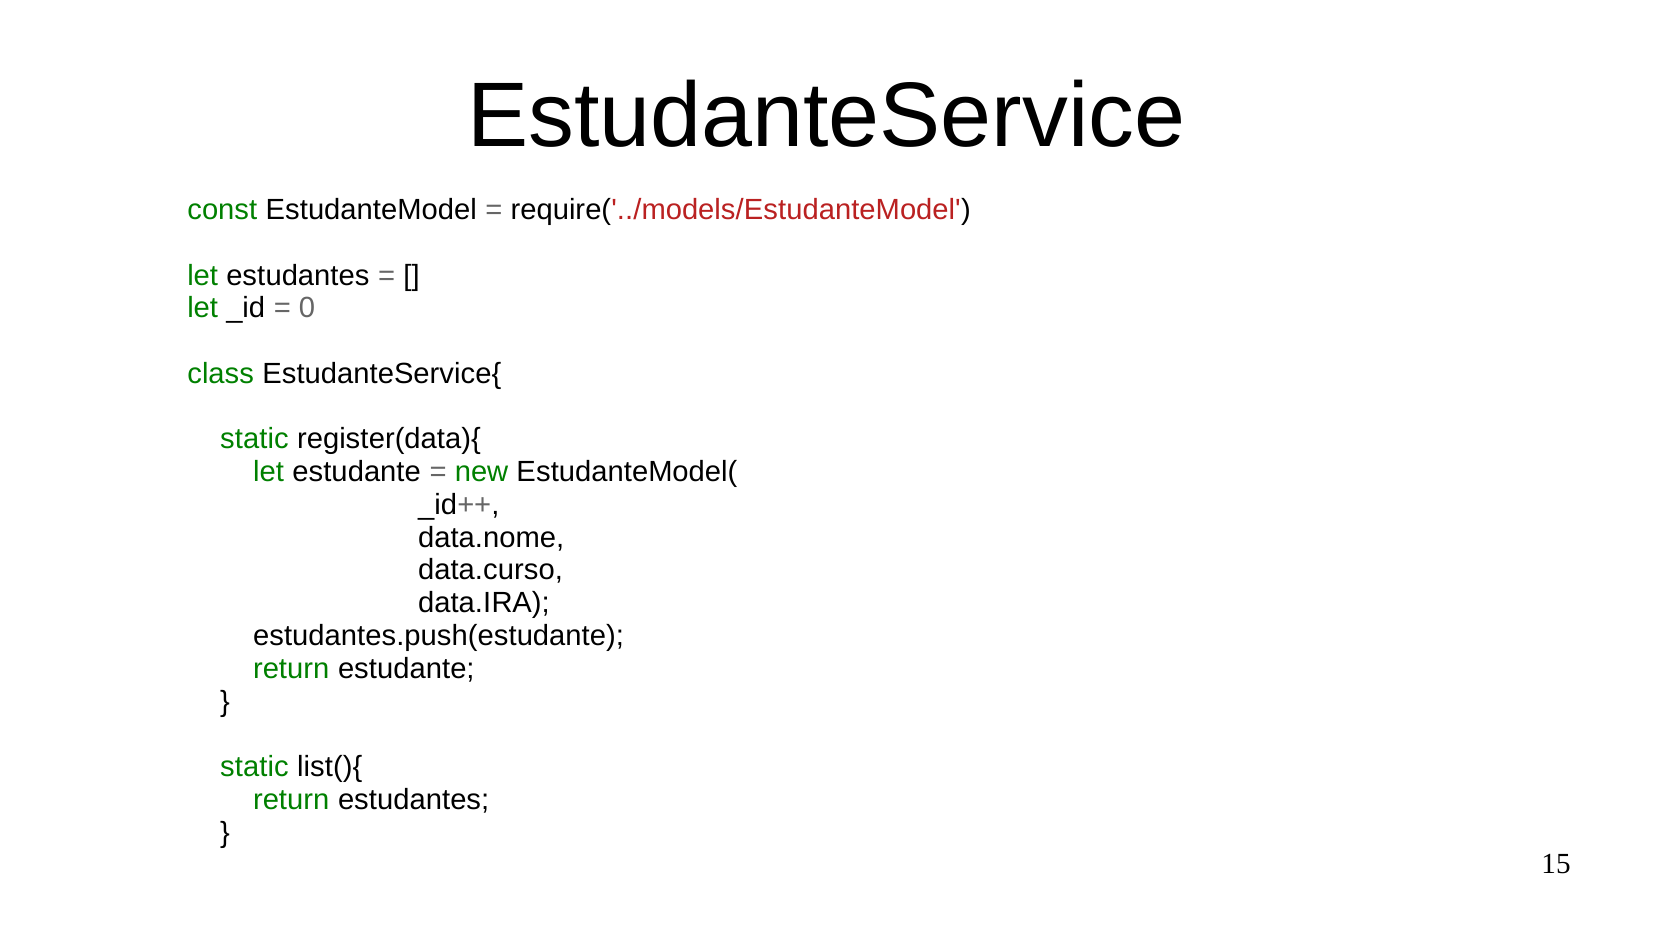

# EstudanteService
const EstudanteModel = require('../models/EstudanteModel')
let estudantes = []
let _id = 0
class EstudanteService{
 static register(data){
 let estudante = new EstudanteModel(
 _id++,
 data.nome,
 data.curso,
 data.IRA);
 estudantes.push(estudante);
 return estudante;
 }
 static list(){
 return estudantes;
 }
15